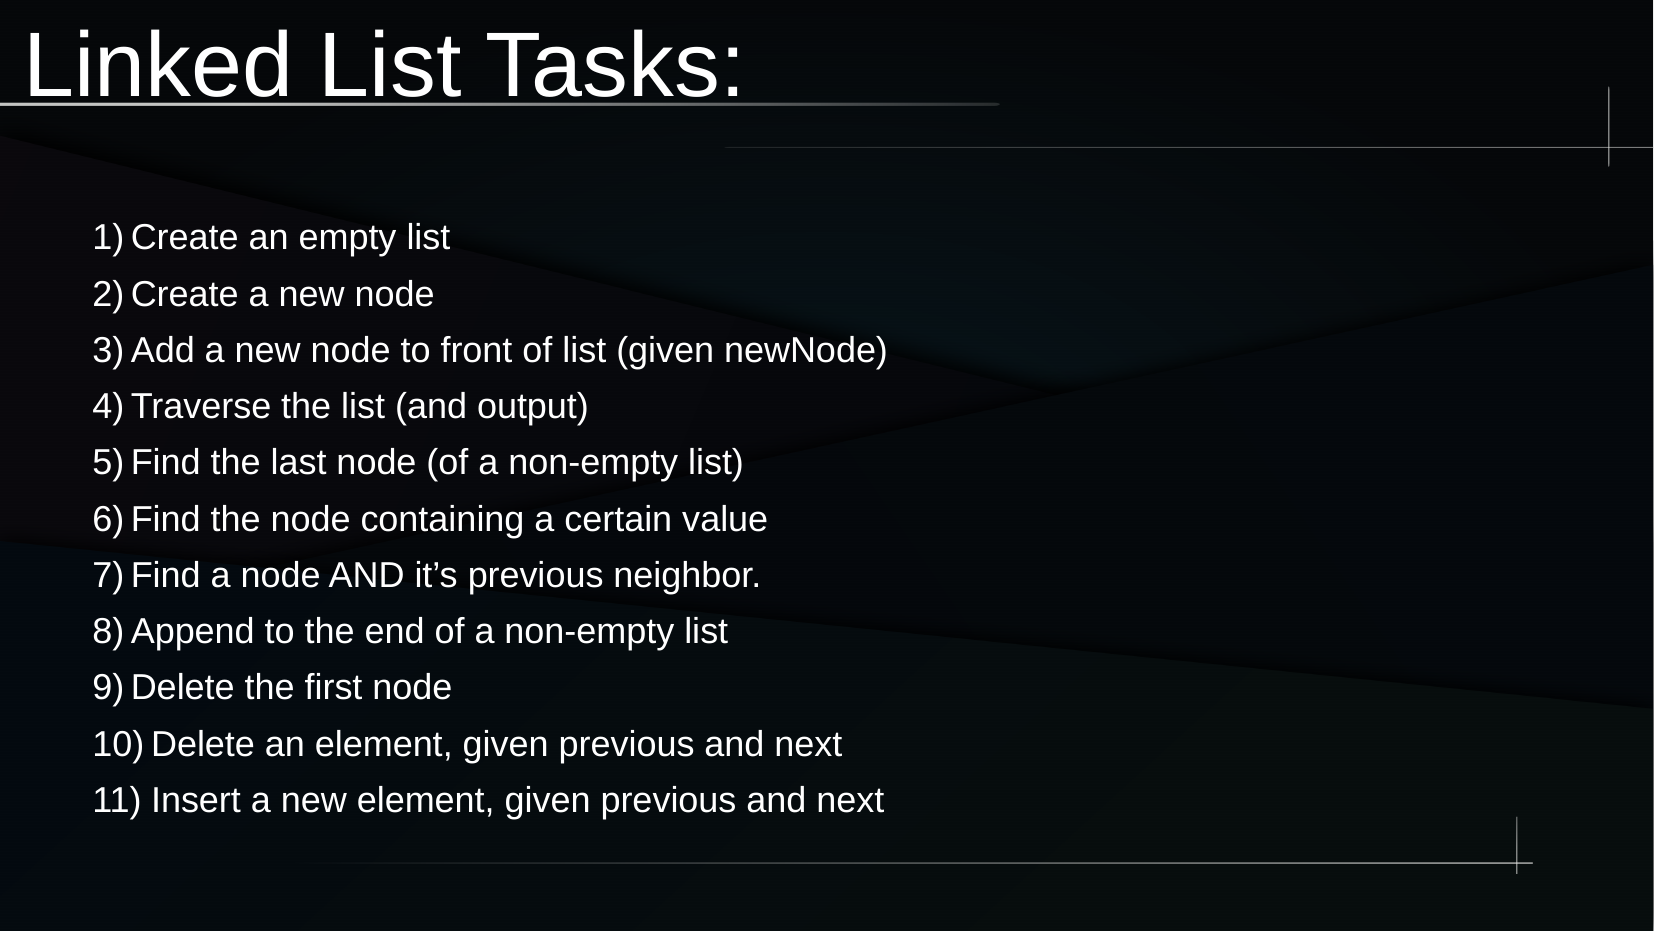

# Linked List Tasks:
 Create an empty list
 Create a new node
 Add a new node to front of list (given newNode)
 Traverse the list (and output)
 Find the last node (of a non-empty list)
 Find the node containing a certain value
 Find a node AND it’s previous neighbor.
 Append to the end of a non-empty list
 Delete the first node
 Delete an element, given previous and next
 Insert a new element, given previous and next